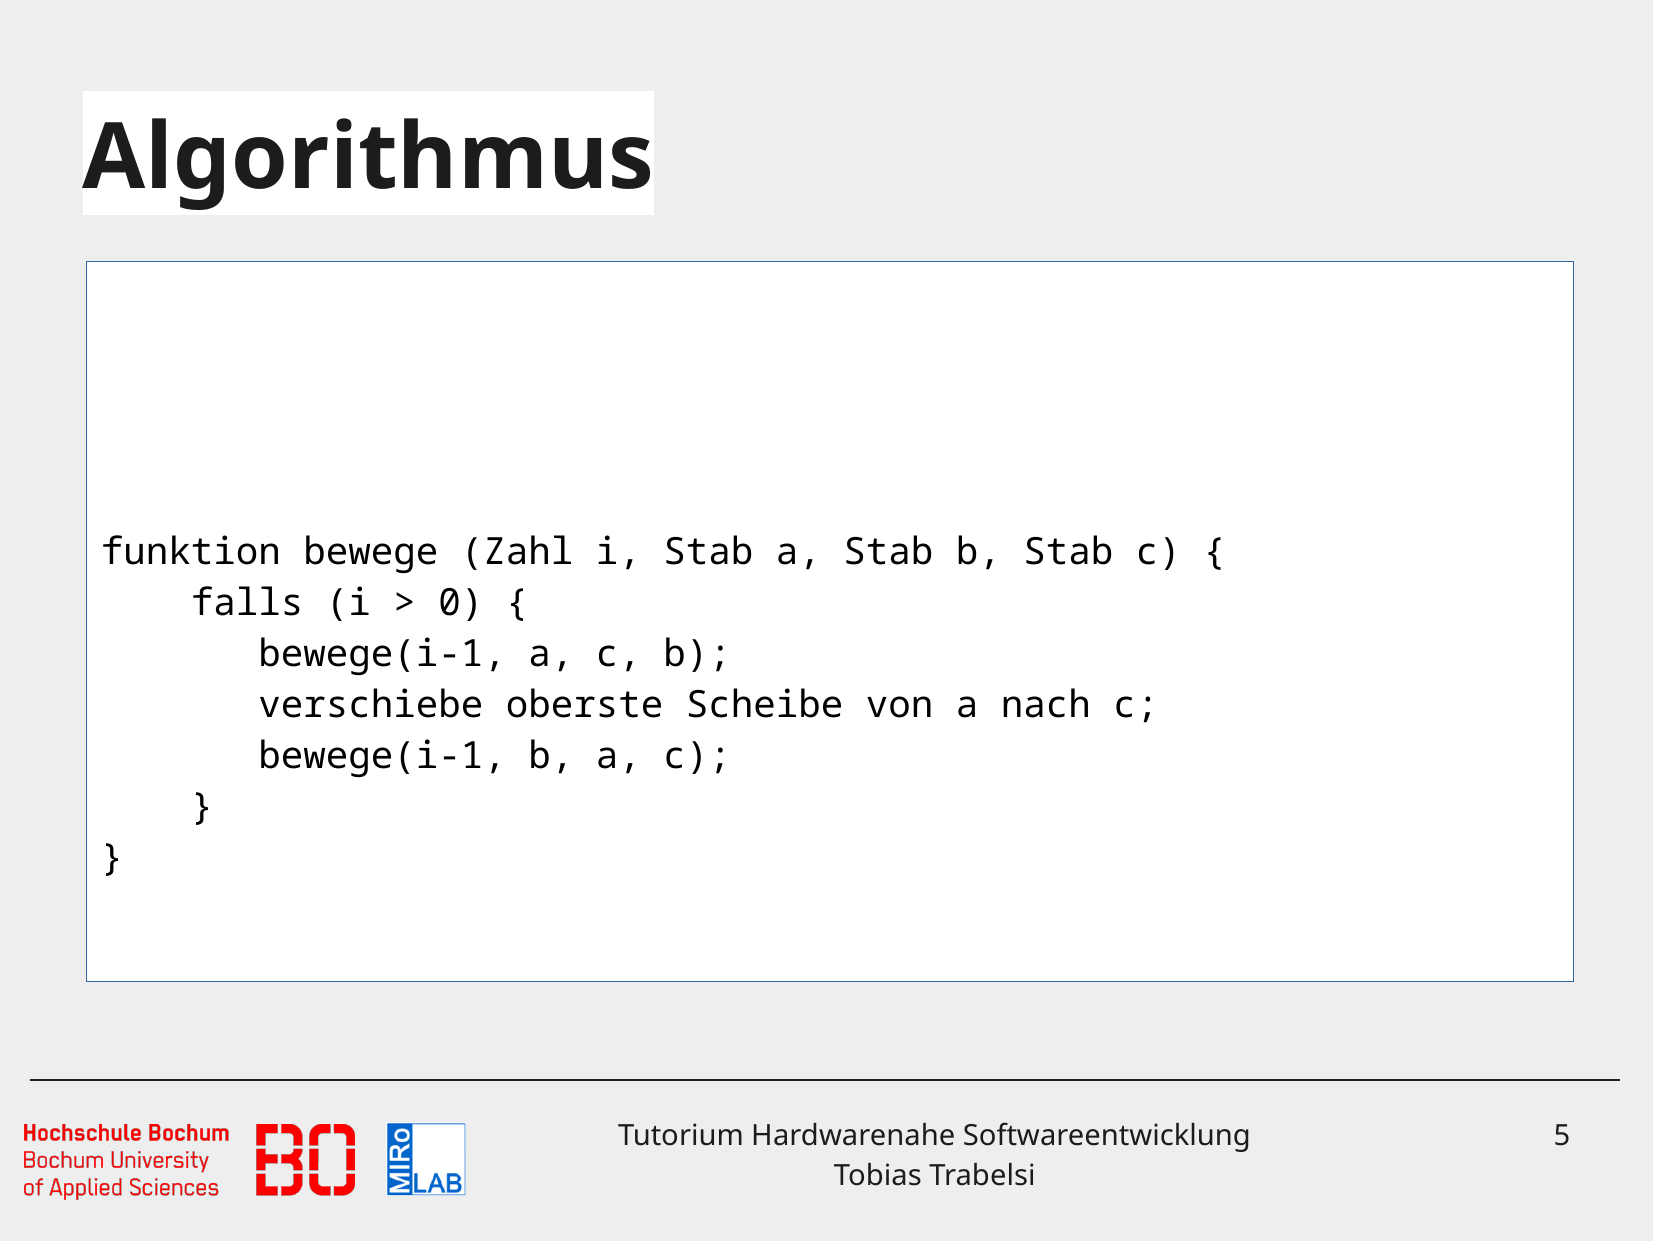

# Algorithmus
funktion bewege (Zahl i, Stab a, Stab b, Stab c) {
 falls (i > 0) {
 bewege(i-1, a, c, b);
 verschiebe oberste Scheibe von a nach c;
 bewege(i-1, b, a, c);
 }
}
Vanessa Böhrk - Tutorium Hardwarenahe Softwareentwicklung
5